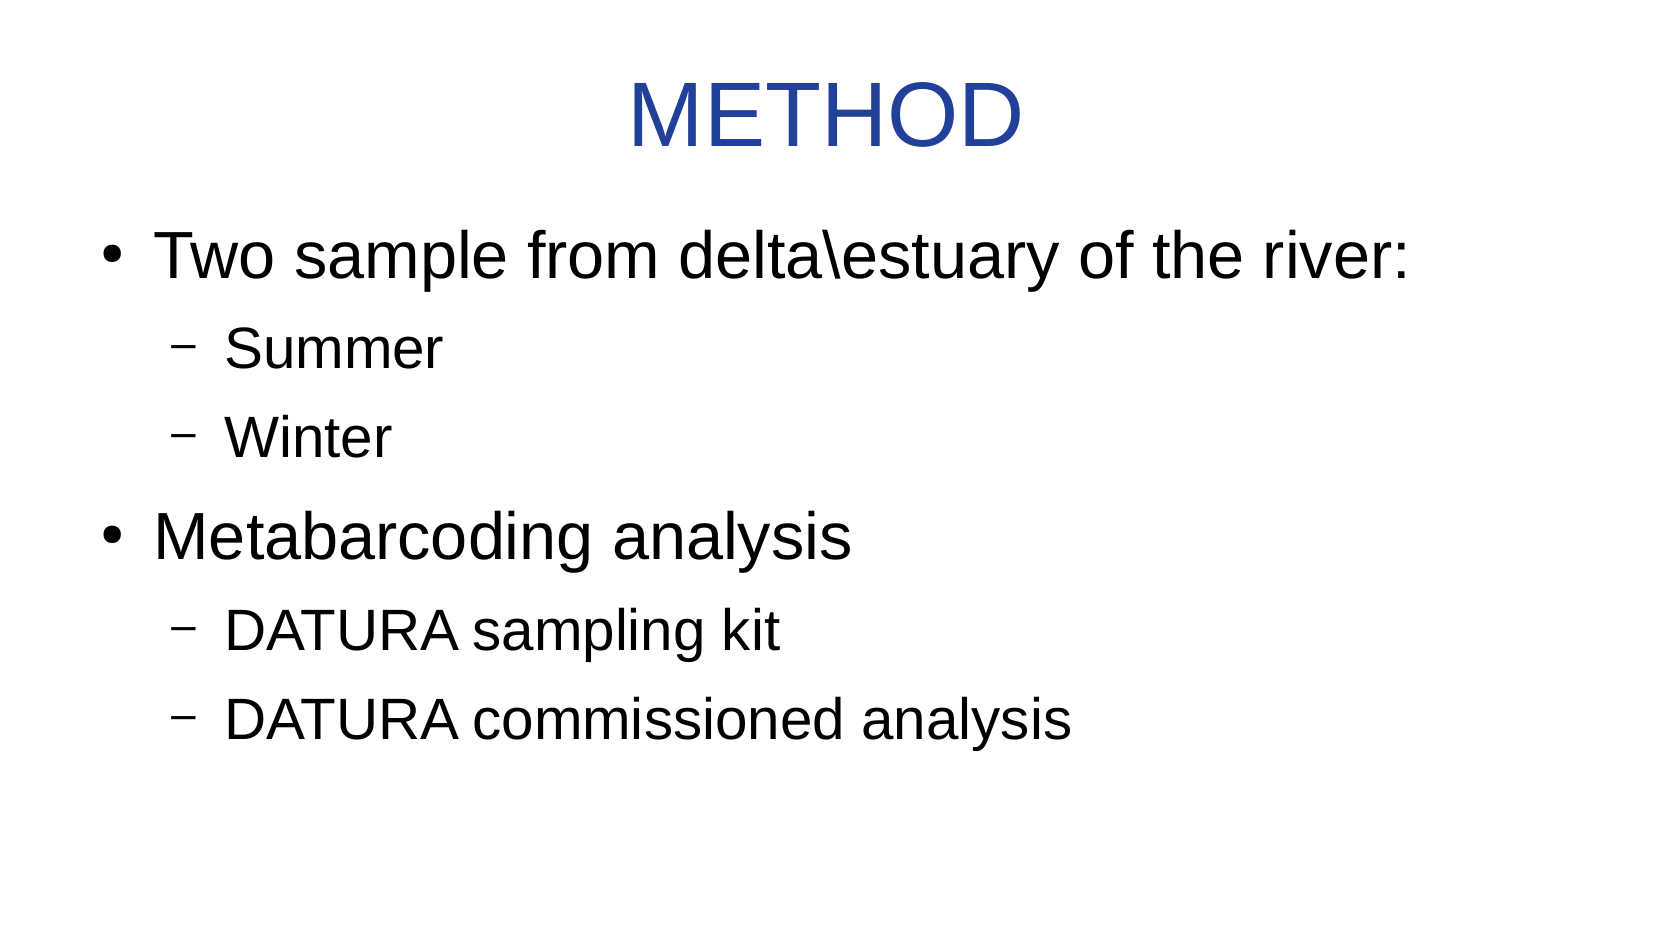

# METHOD
Two sample from delta\estuary of the river:
Summer
Winter
Metabarcoding analysis
DATURA sampling kit
DATURA commissioned analysis